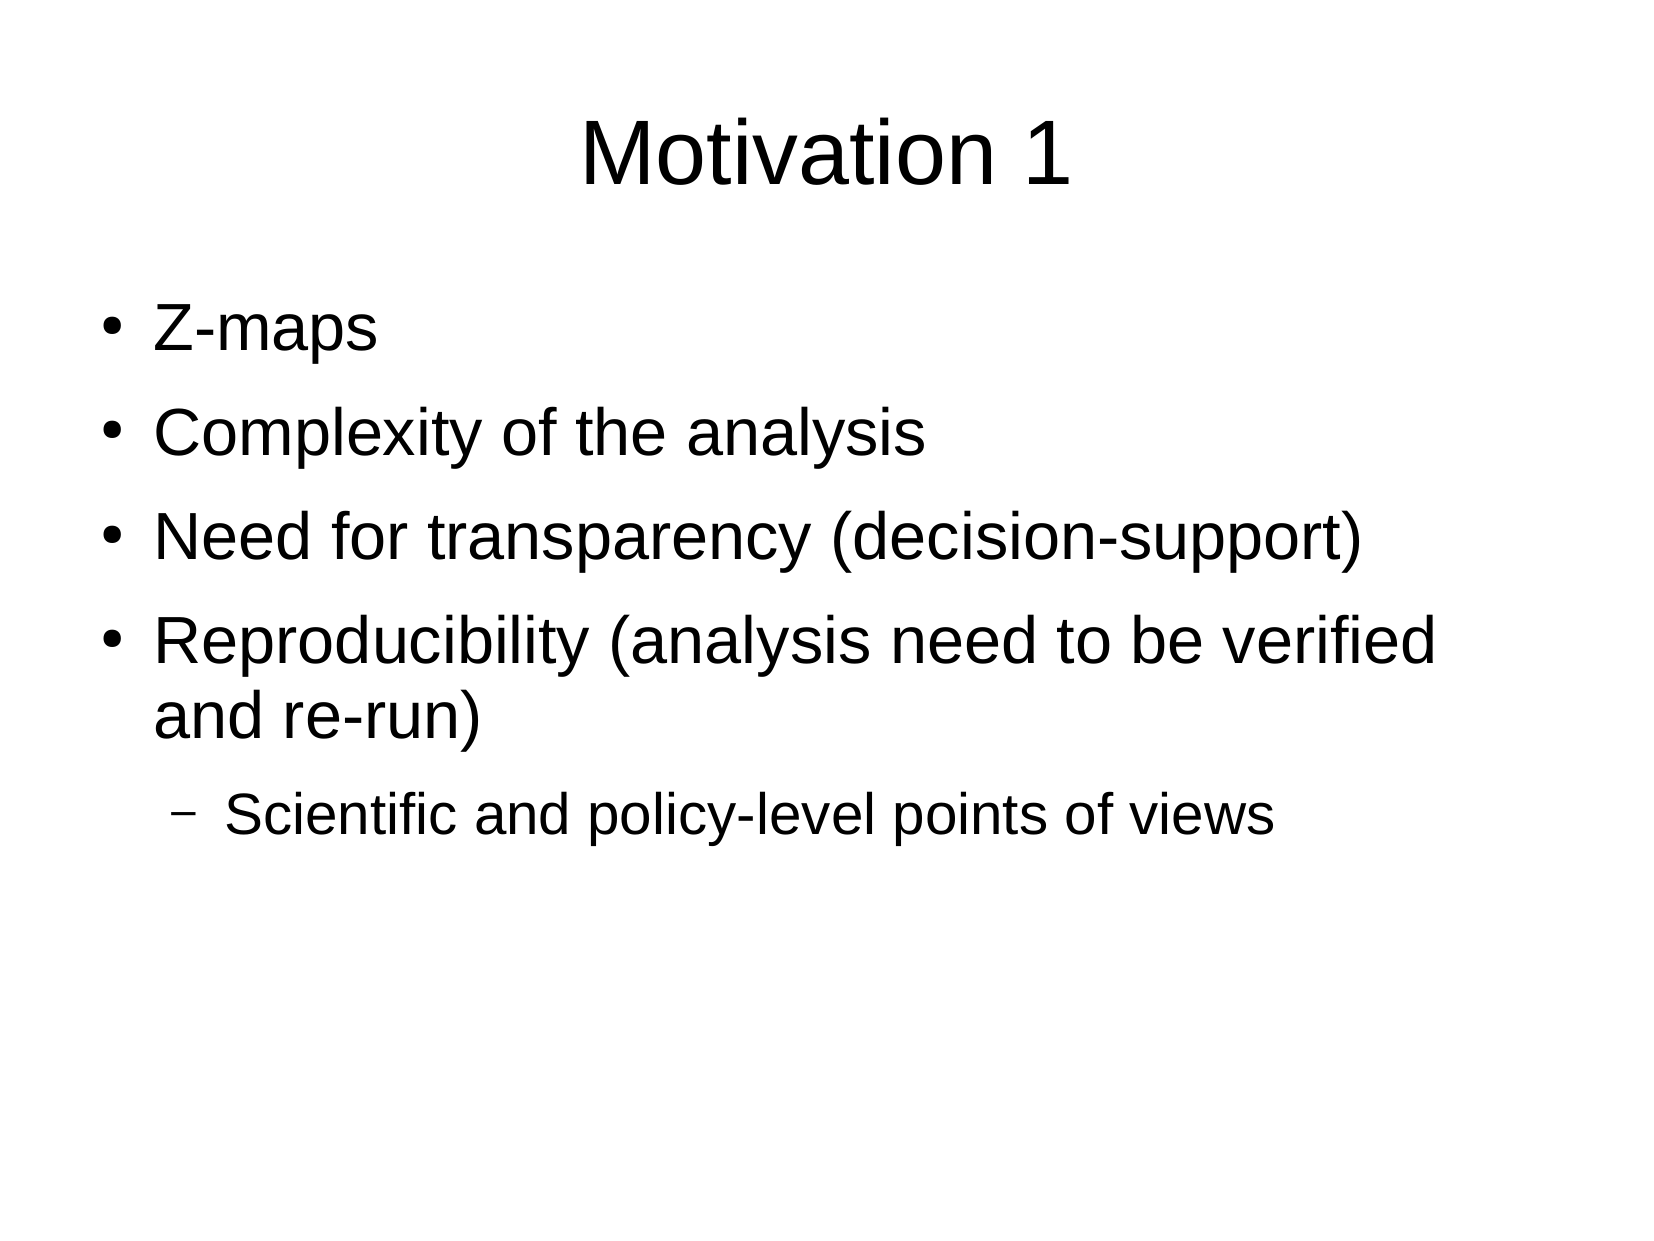

# Motivation 1
Z-maps
Complexity of the analysis
Need for transparency (decision-support)
Reproducibility (analysis need to be verified and re-run)
Scientific and policy-level points of views